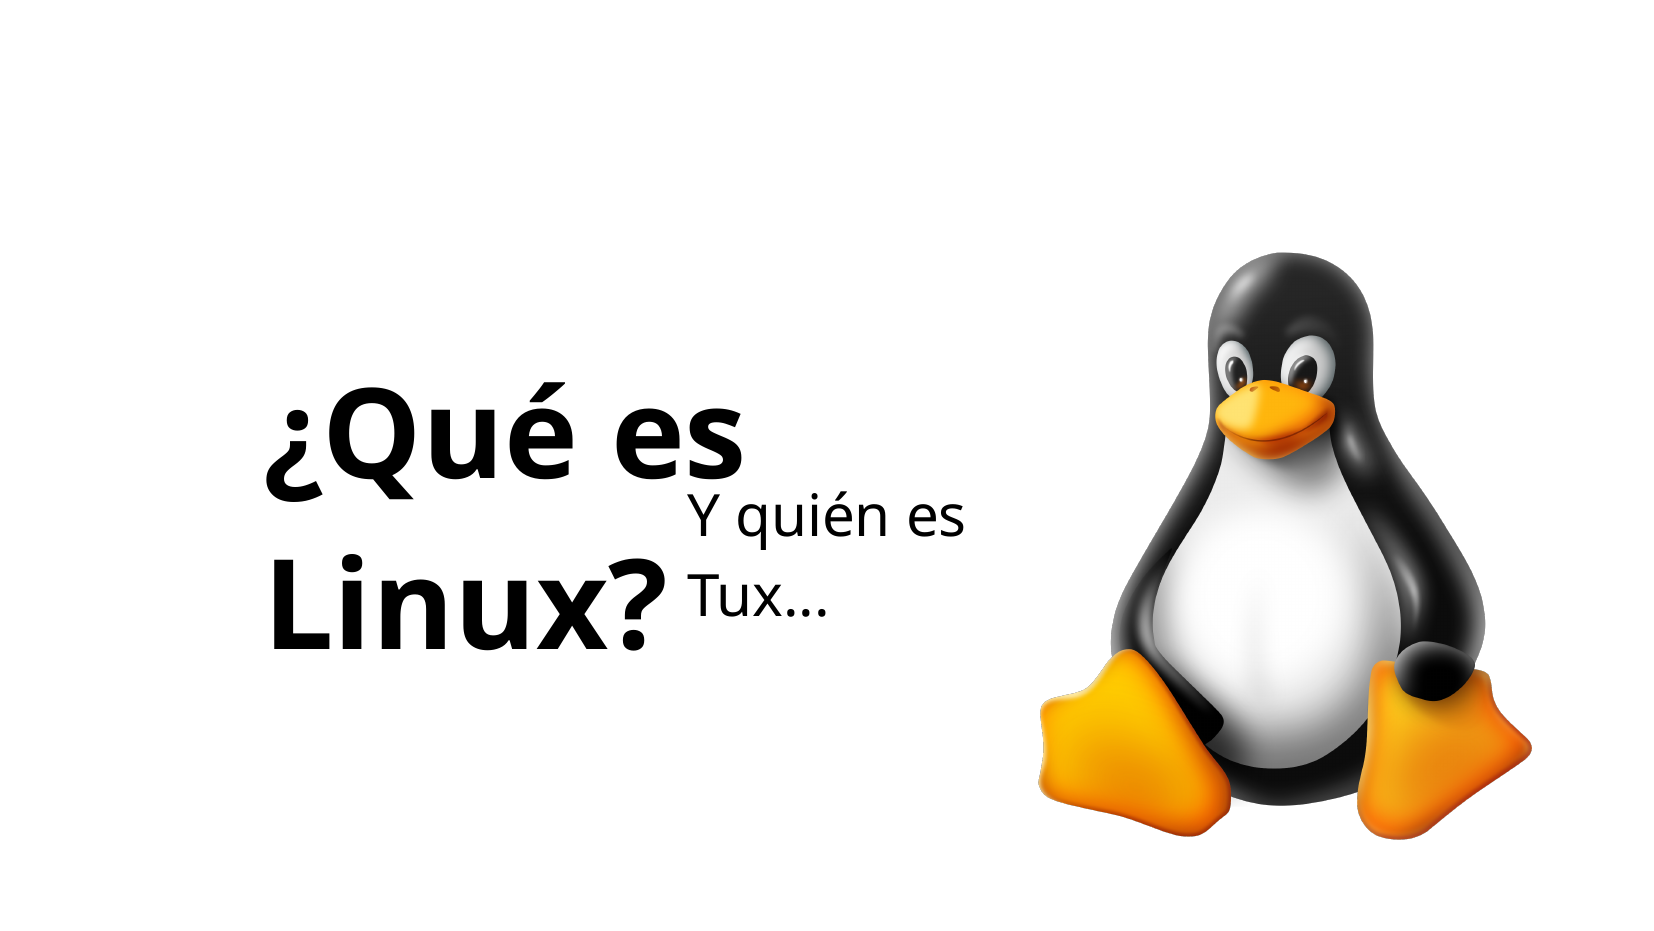

¿Qué es Linux?
Y quién es Tux...